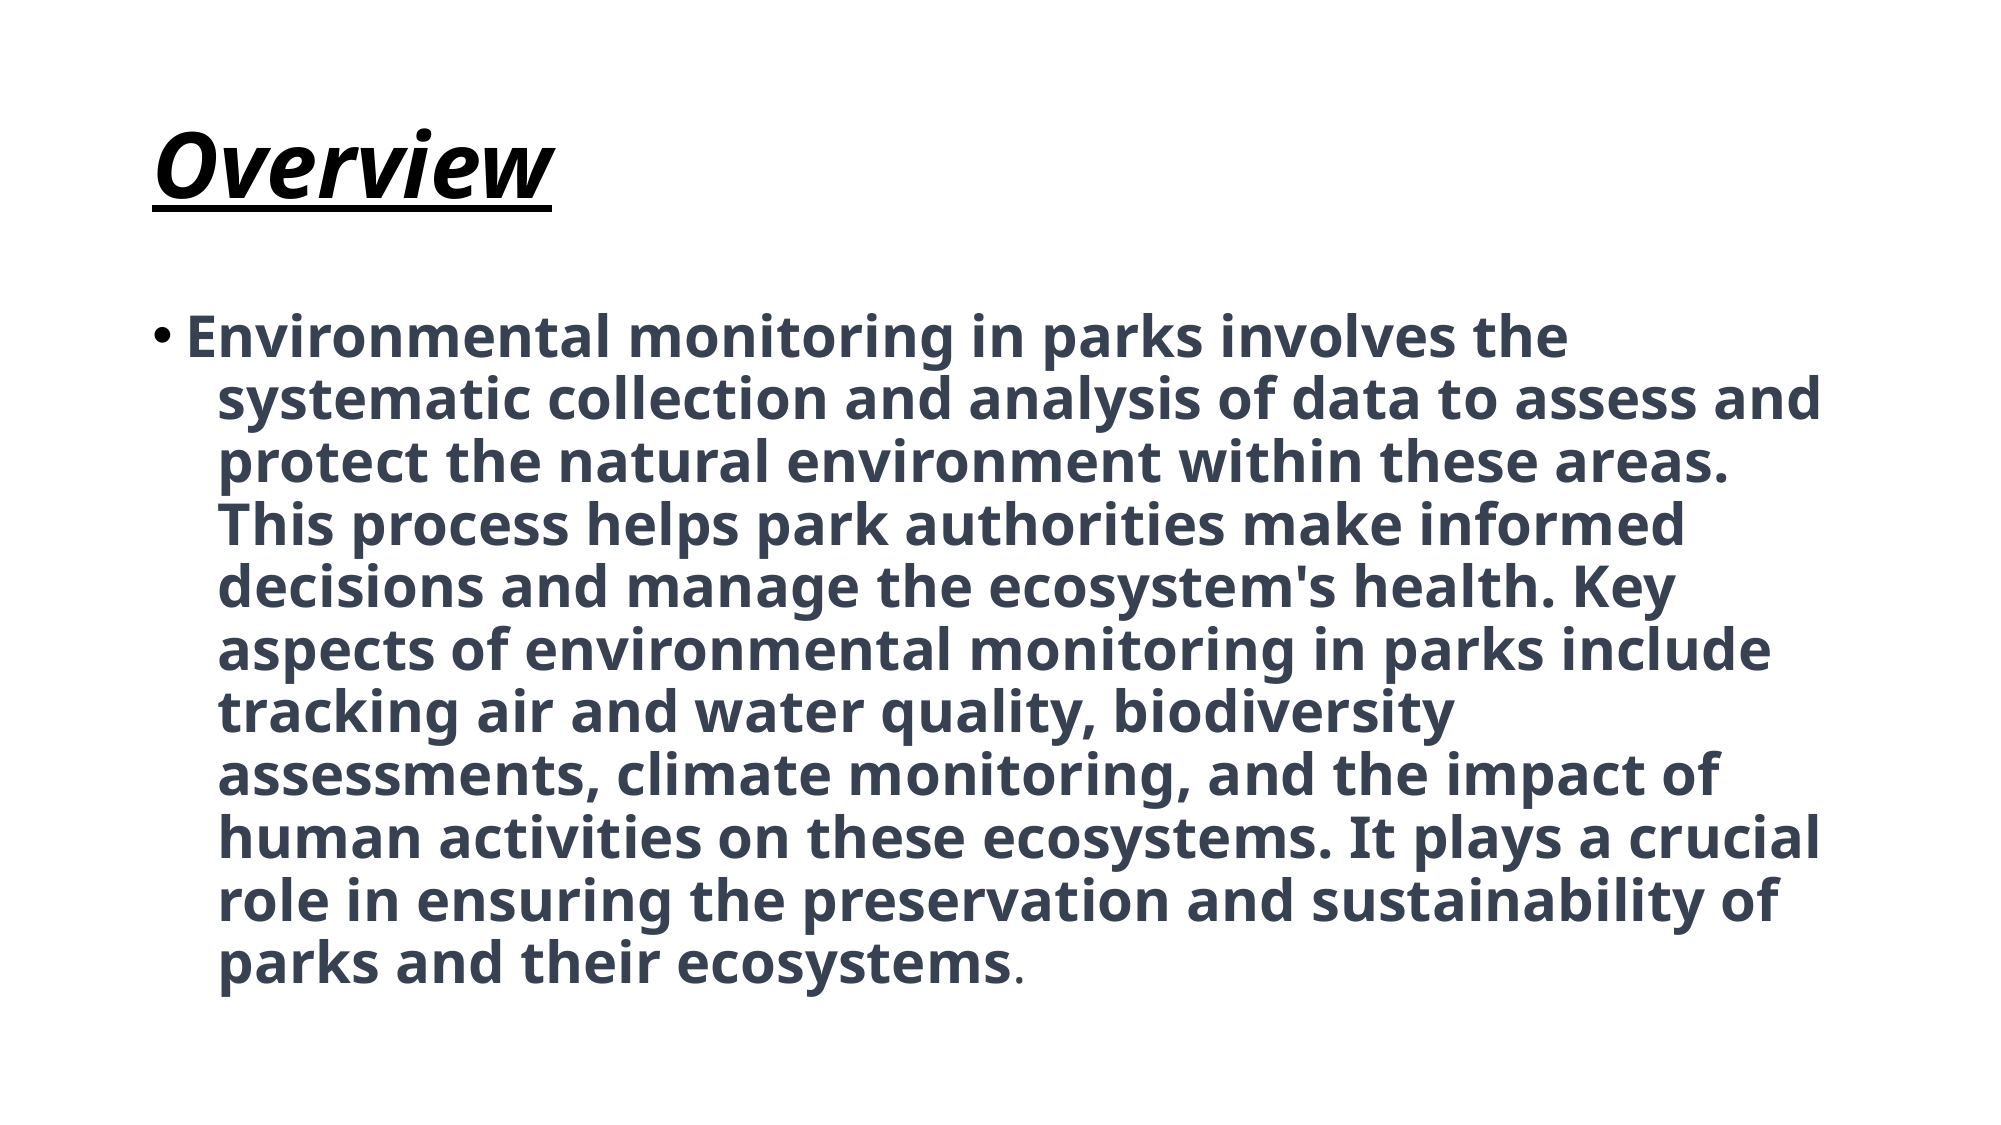

# Overview
Environmental monitoring in parks involves the systematic collection and analysis of data to assess and protect the natural environment within these areas. This process helps park authorities make informed decisions and manage the ecosystem's health. Key aspects of environmental monitoring in parks include tracking air and water quality, biodiversity assessments, climate monitoring, and the impact of human activities on these ecosystems. It plays a crucial role in ensuring the preservation and sustainability of parks and their ecosystems.